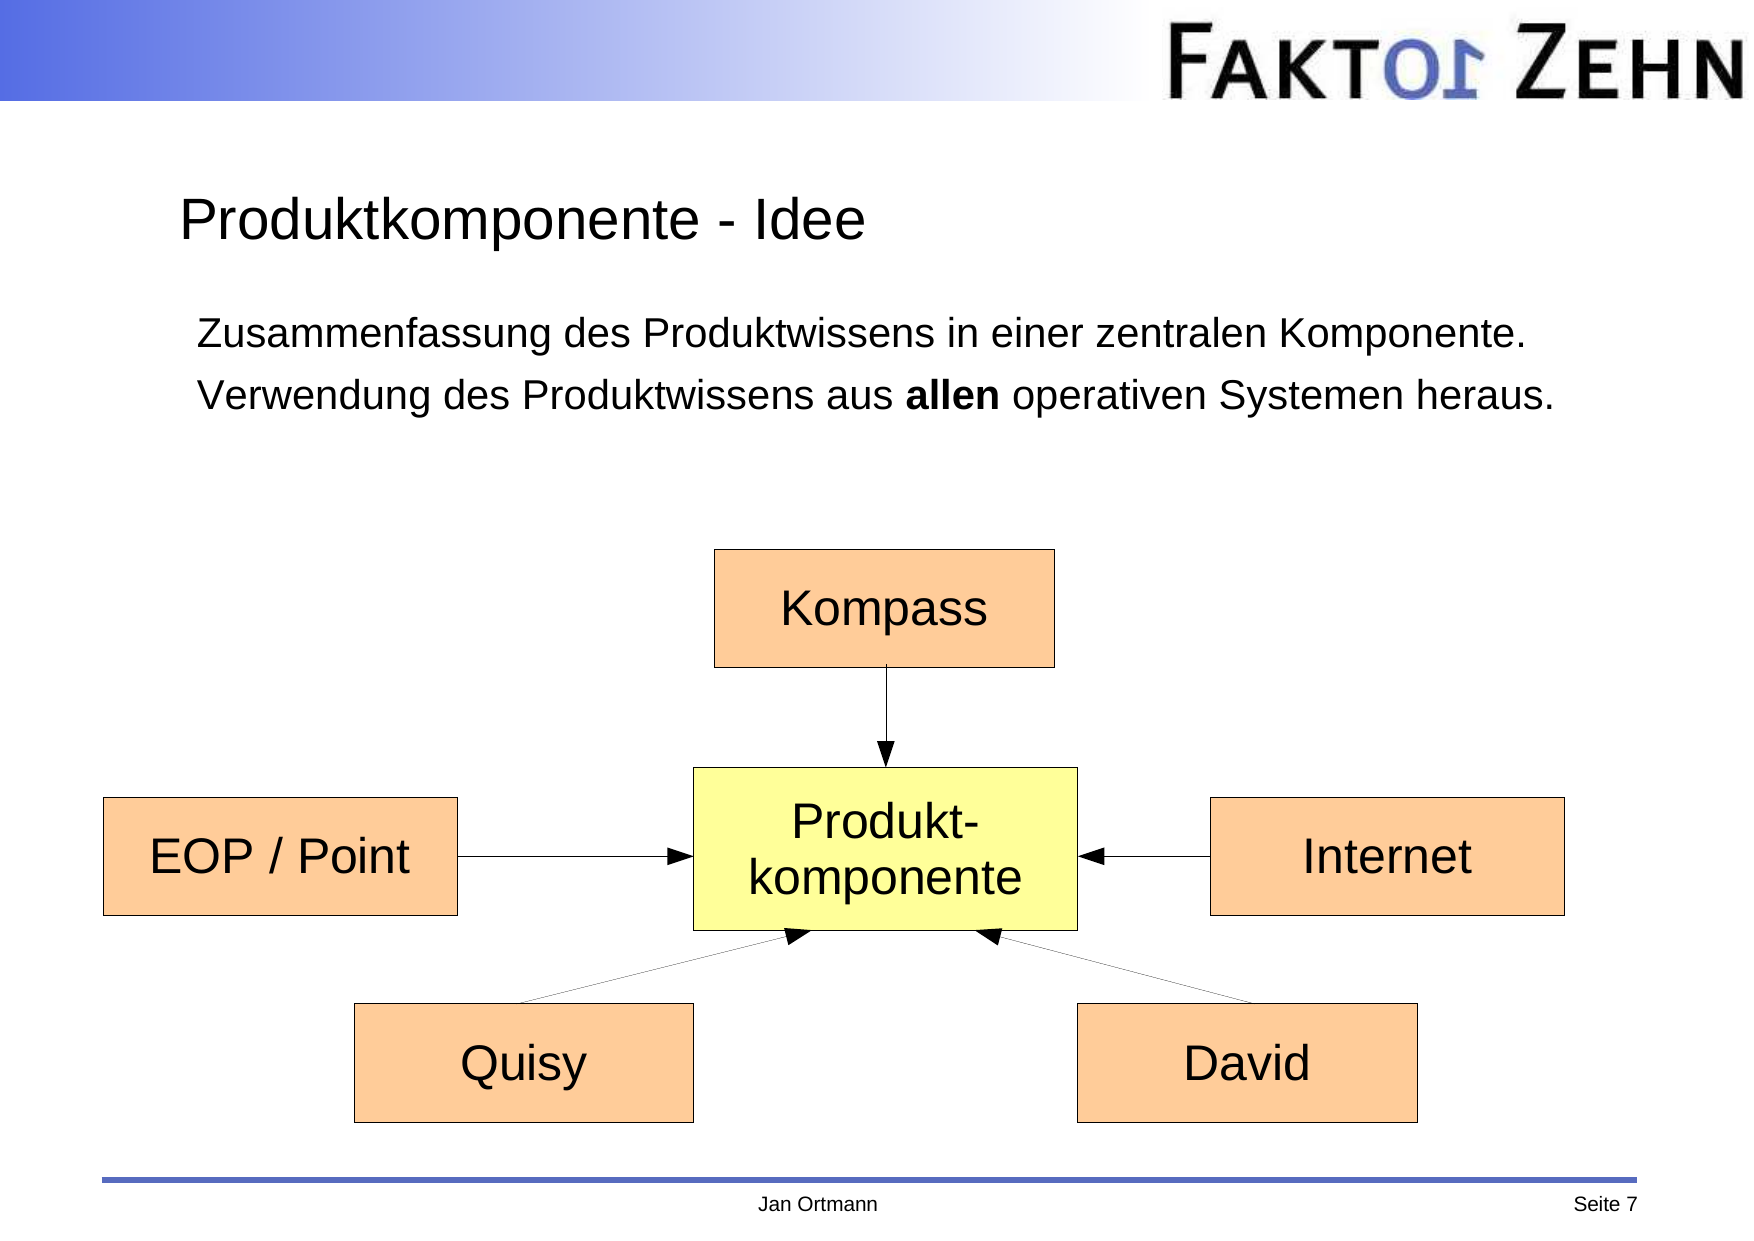

# Produktkomponente - Idee
Zusammenfassung des Produktwissens in einer zentralen Komponente.
Verwendung des Produktwissens aus allen operativen Systemen heraus.
Kompass
Produkt-
komponente
EOP / Point
Internet
Quisy
David